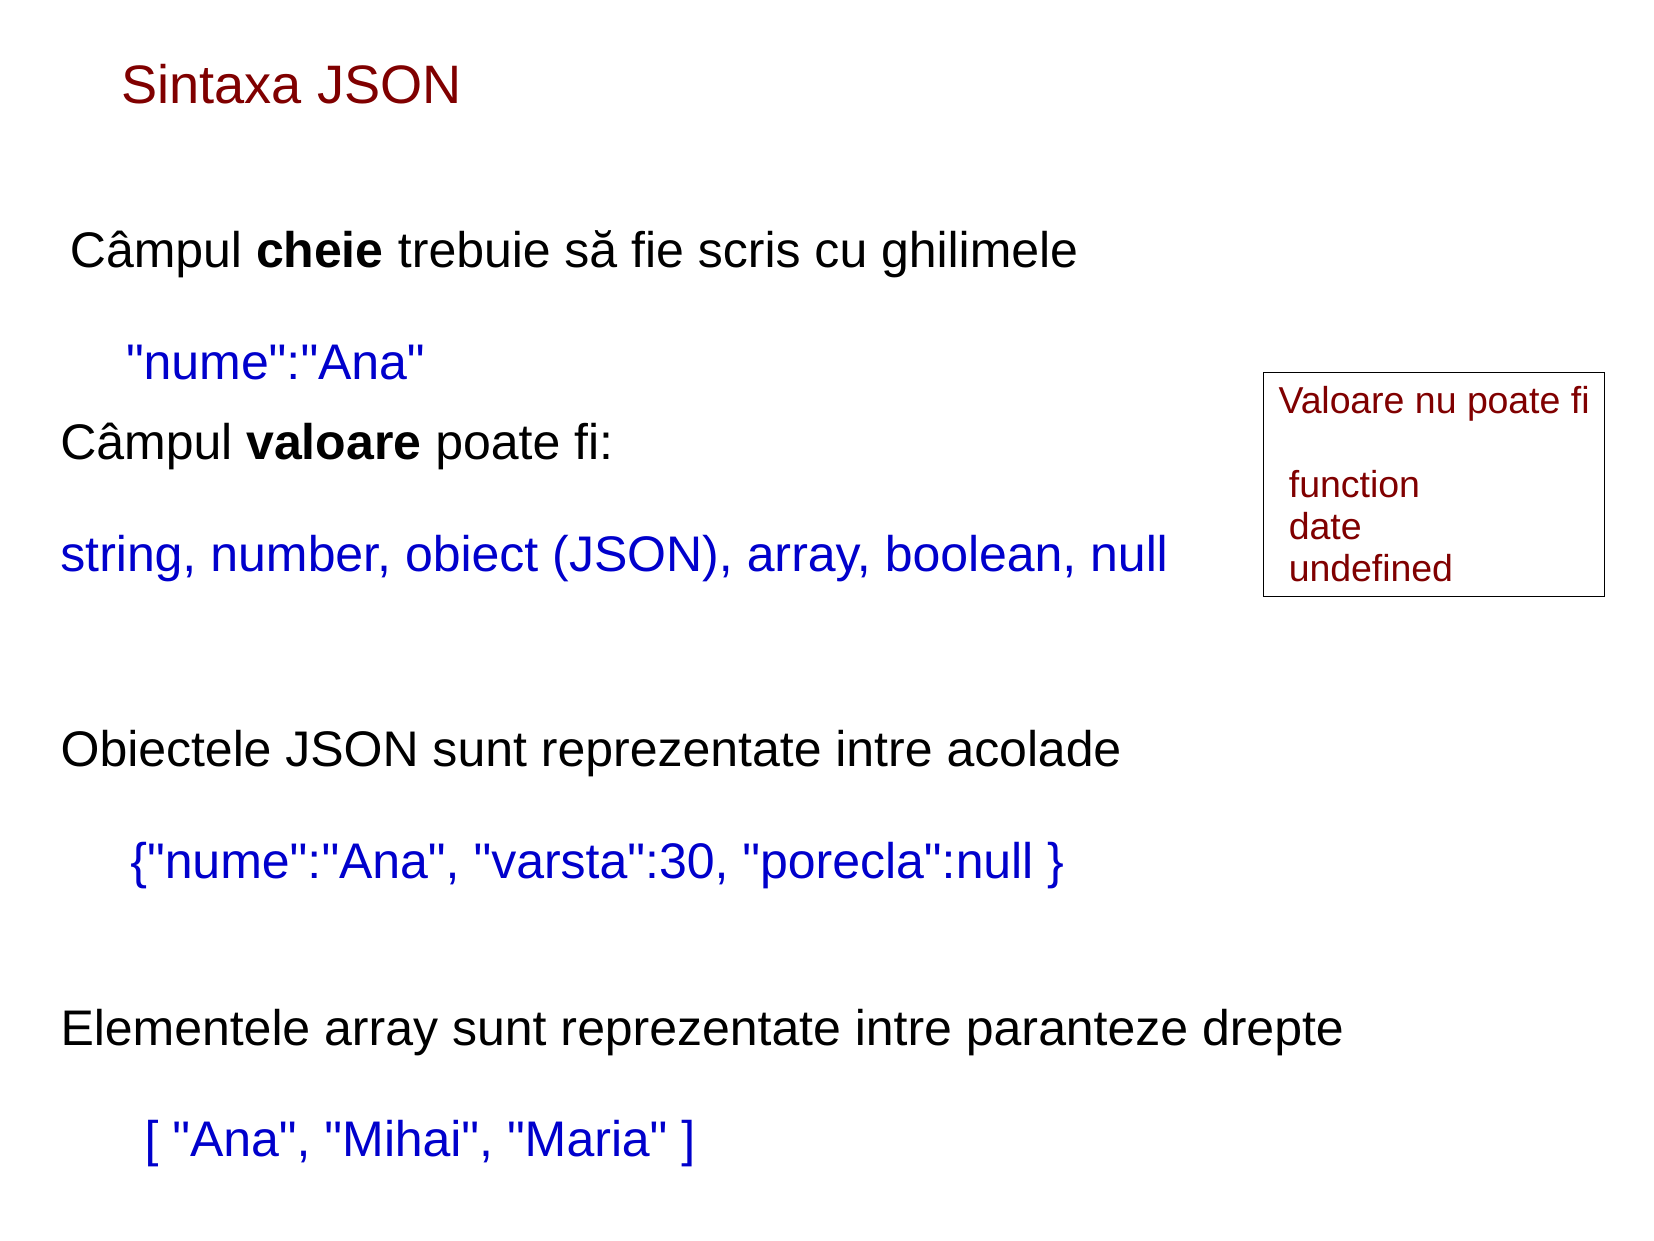

Sintaxa JSON
 Câmpul cheie trebuie să fie scris cu ghilimele
 "nume":"Ana"
Valoare nu poate fi
 function
 date
 undefined
 Câmpul valoare poate fi:
 string, number, obiect (JSON), array, boolean, null
Obiectele JSON sunt reprezentate intre acolade
 {"nume":"Ana", "varsta":30, "porecla":null }
Elementele array sunt reprezentate intre paranteze drepte
 [ "Ana", "Mihai", "Maria" ]